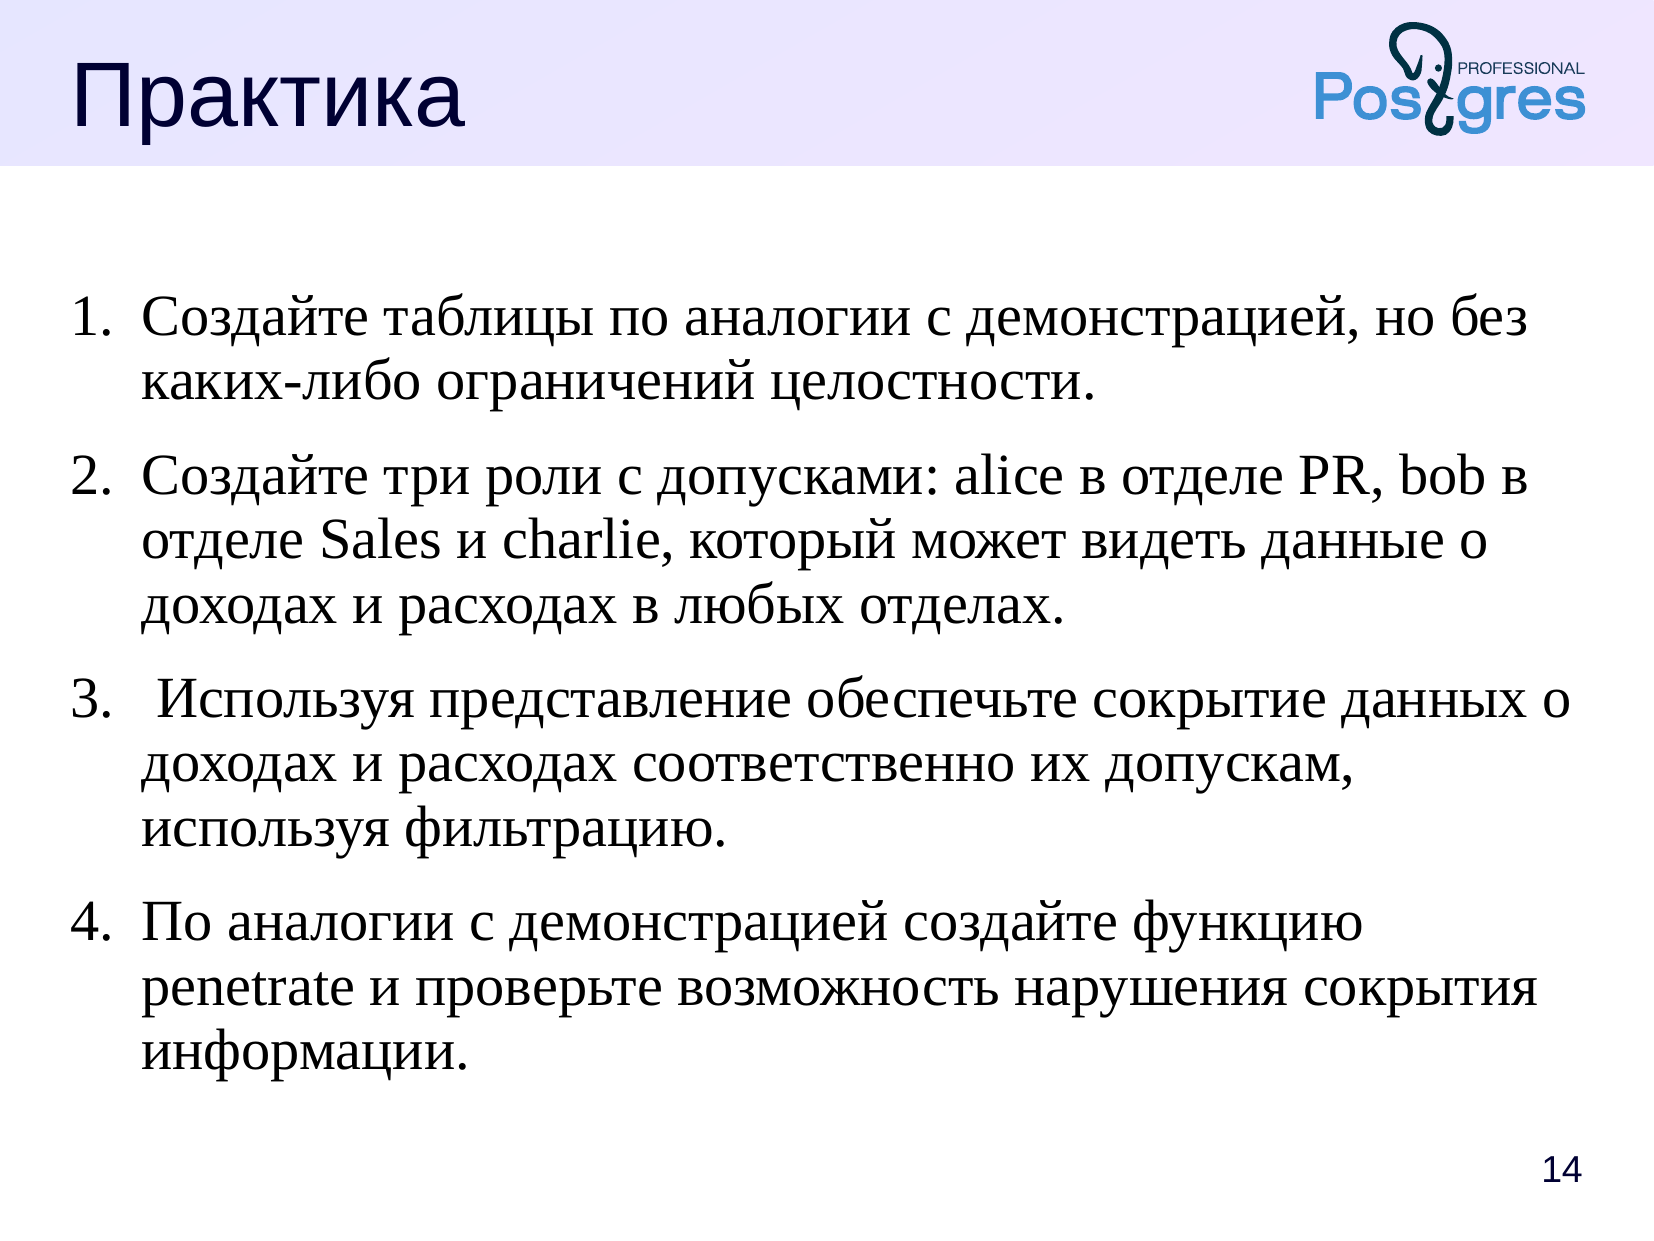

# Практика
Создайте таблицы по аналогии с демонстрацией, но без каких-либо ограничений целостности.
Создайте три роли с допусками: alice в отделе PR, bob в отделе Sales и charlie, который может видеть данные о доходах и расходах в любых отделах.
 Используя представление обеспечьте сокрытие данных о доходах и расходах соответственно их допускам, используя фильтрацию.
По аналогии с демонстрацией создайте функцию penetrate и проверьте возможность нарушения сокрытия информации.